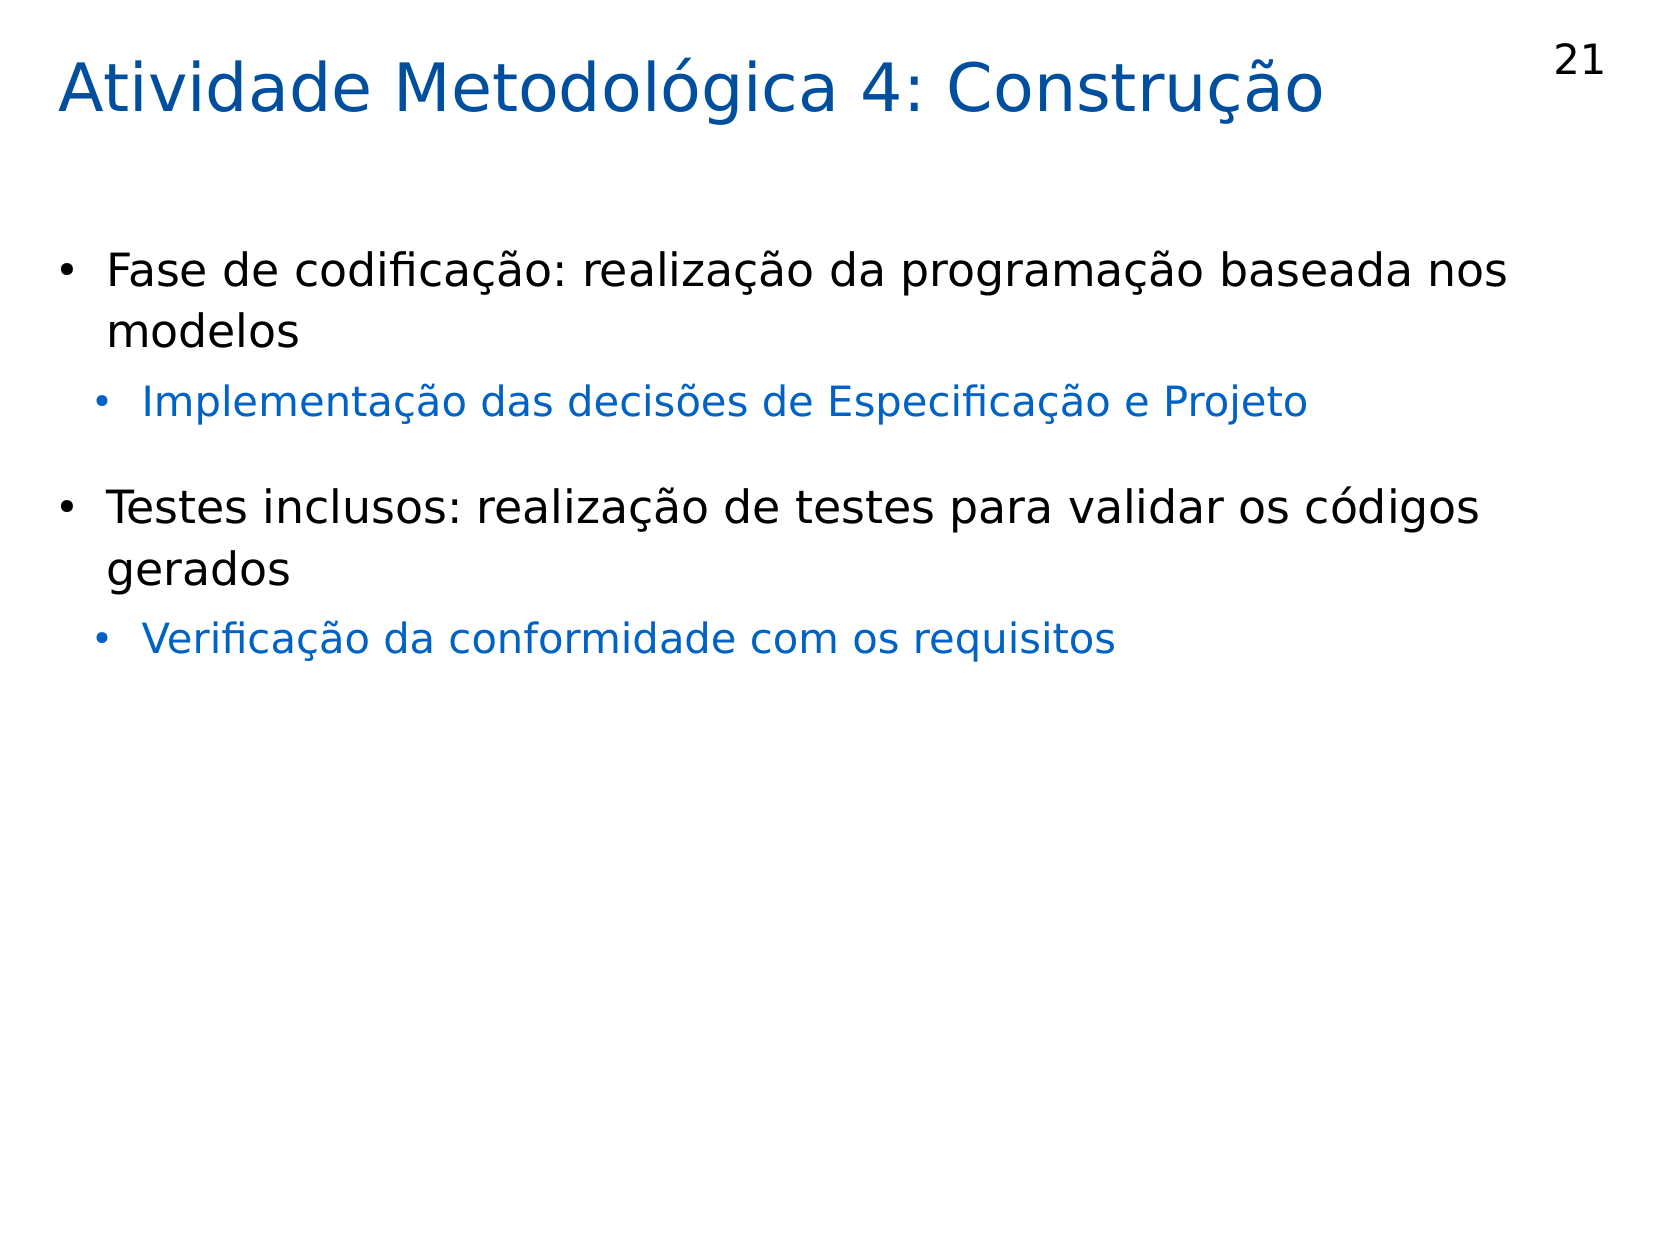

# Atividade Metodológica 4: Construção
21
Fase de codificação: realização da programação baseada nos modelos
Implementação das decisões de Especificação e Projeto
Testes inclusos: realização de testes para validar os códigos gerados
Verificação da conformidade com os requisitos